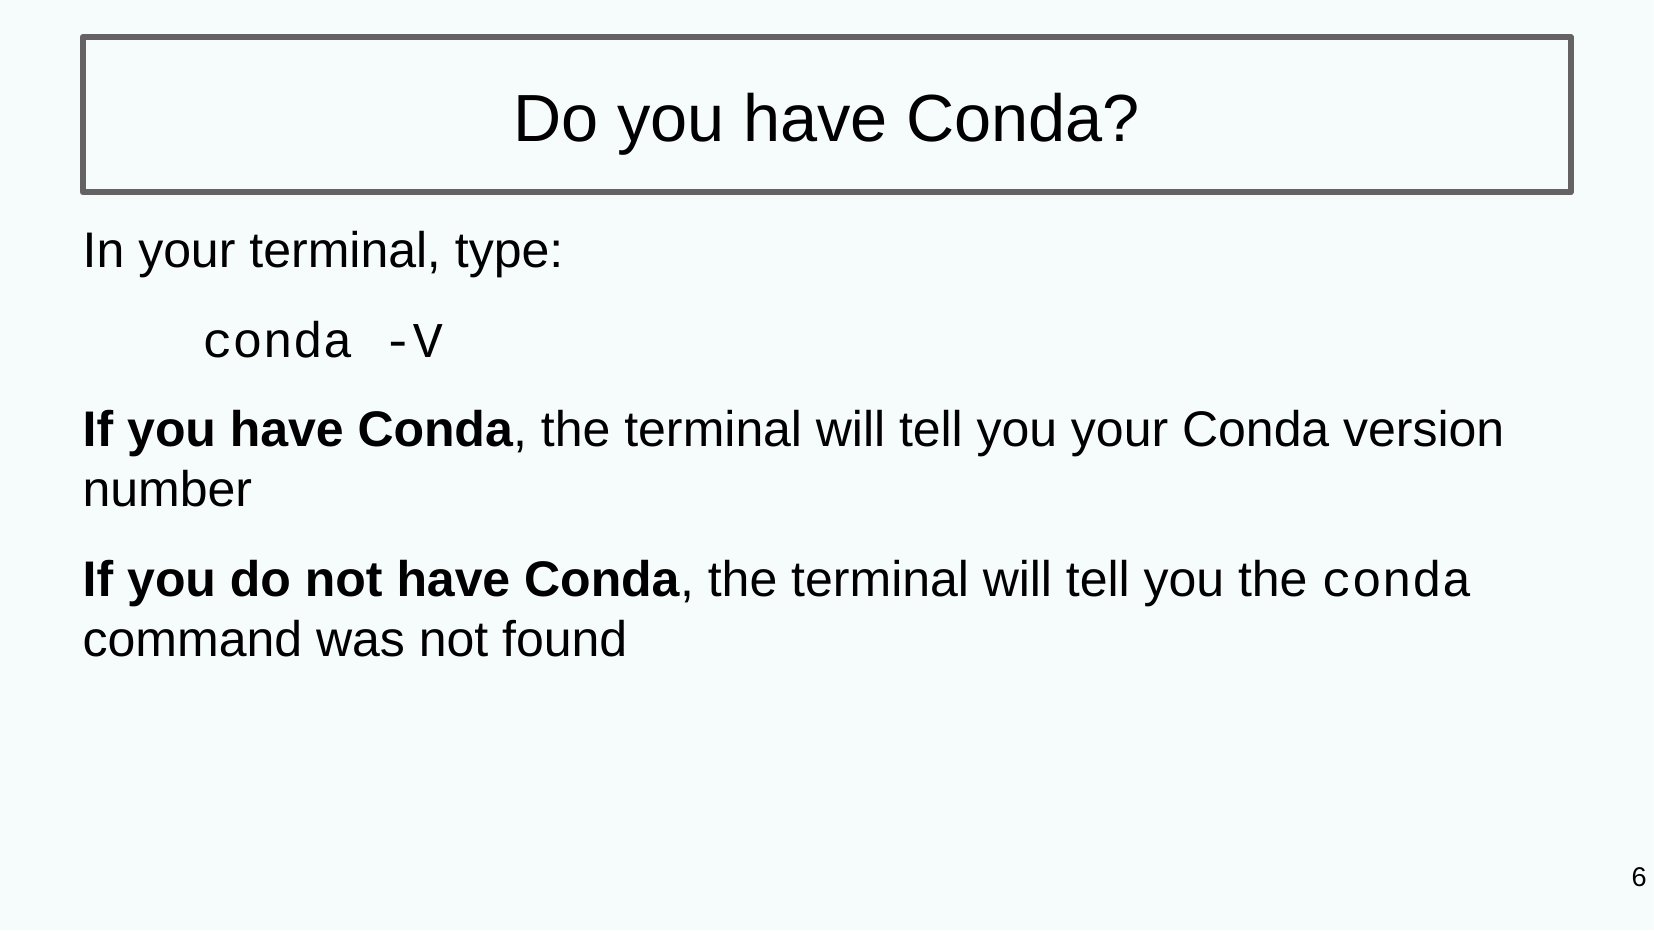

Do you have Conda?
In your terminal, type:
 conda -V
If you have Conda, the terminal will tell you your Conda version number
If you do not have Conda, the terminal will tell you the conda command was not found